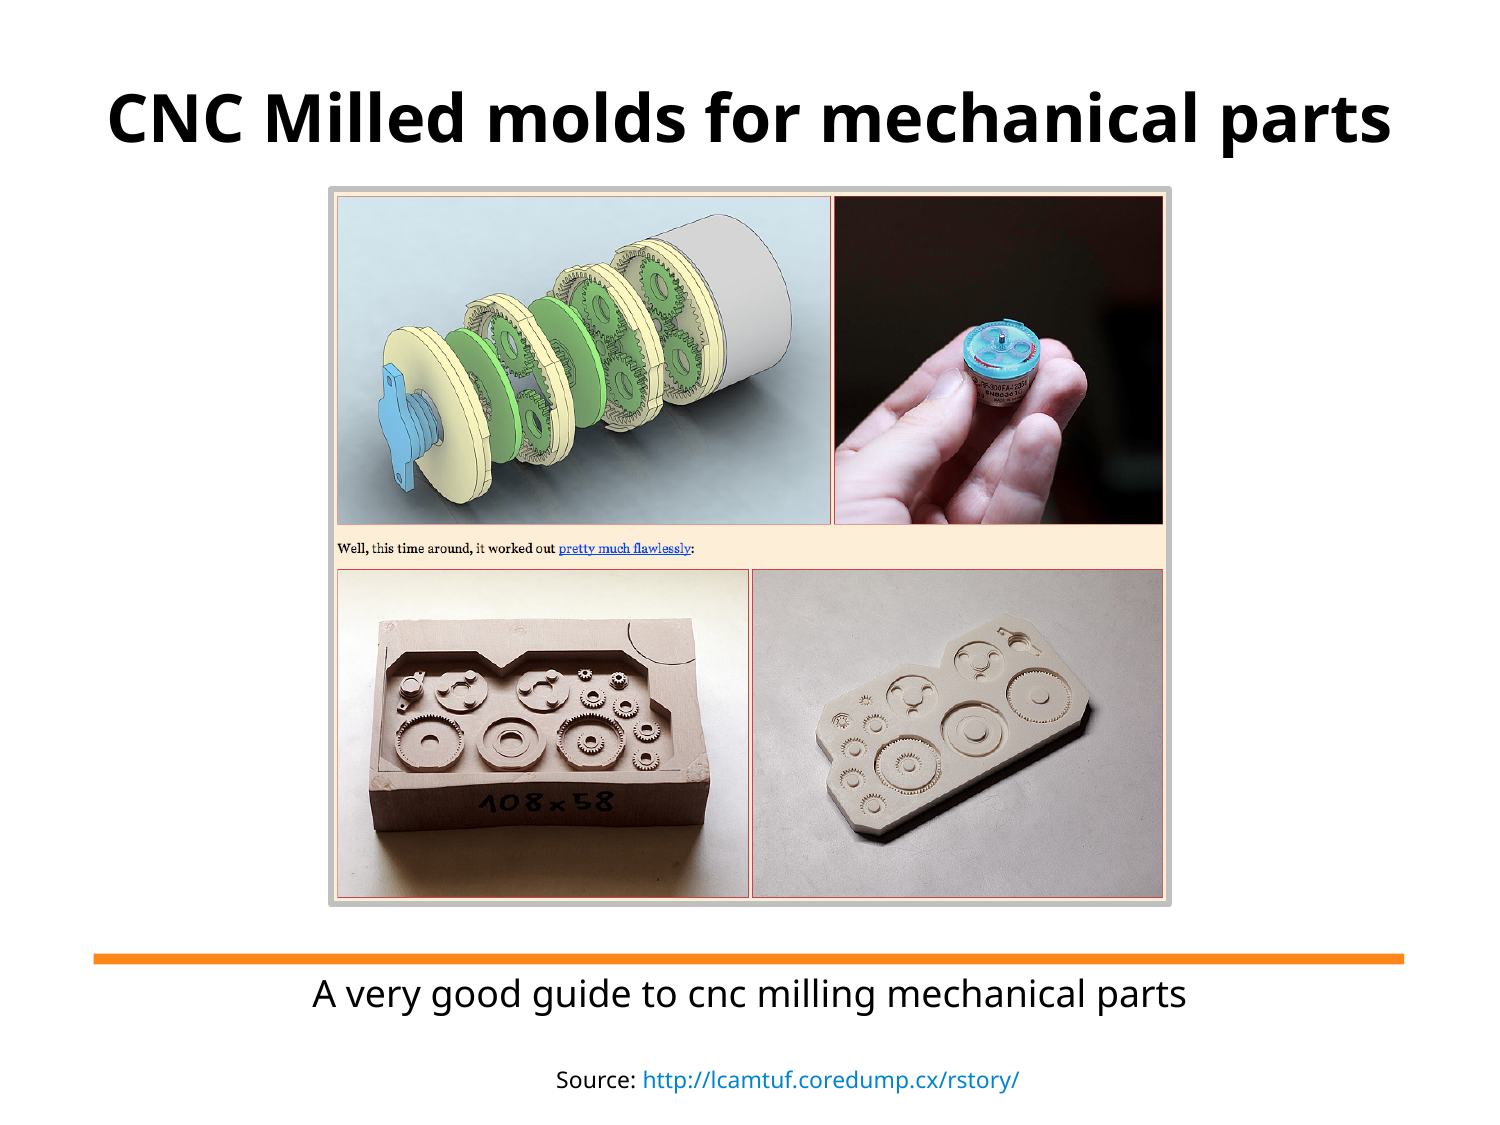

# CNC Milled molds for mechanical parts
A very good guide to cnc milling mechanical parts
Source: http://lcamtuf.coredump.cx/rstory/